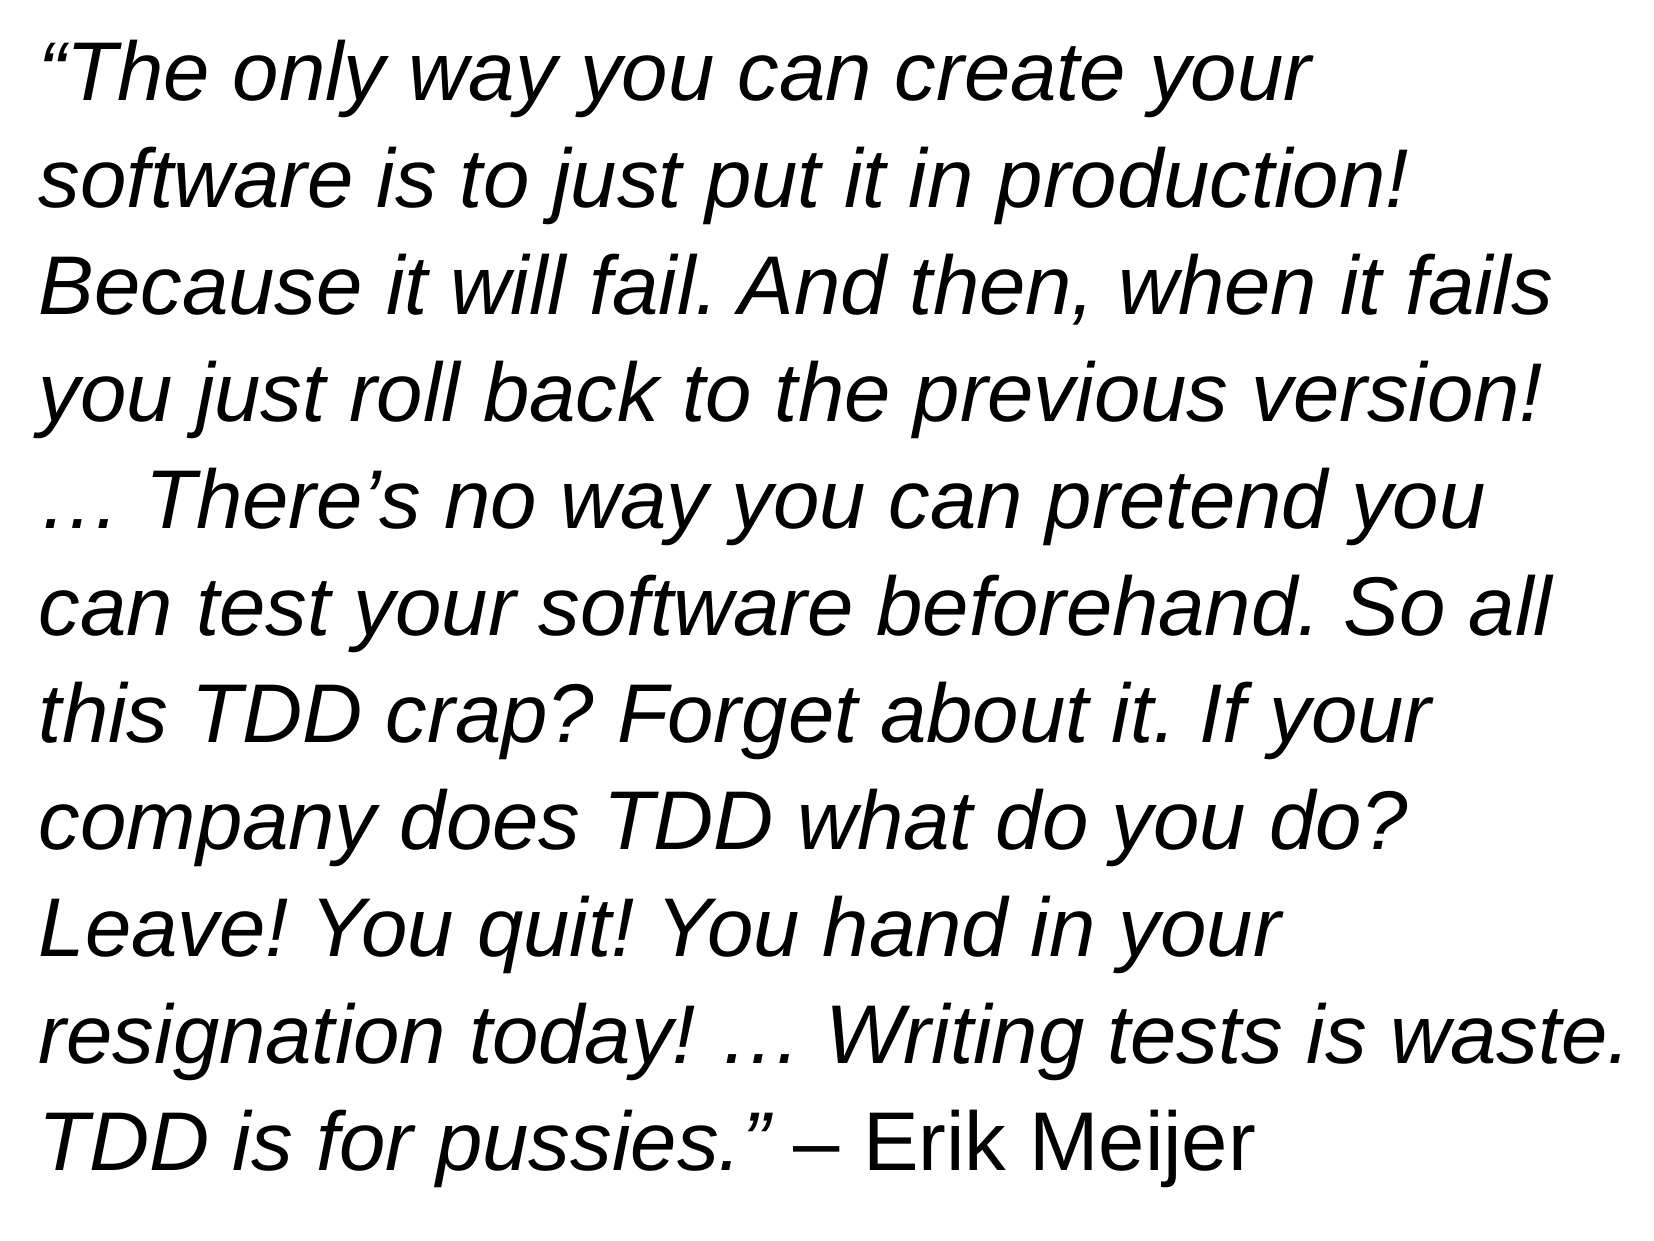

“The only way you can create your software is to just put it in production! Because it will fail. And then, when it fails you just roll back to the previous version! … There’s no way you can pretend you can test your software beforehand. So all this TDD crap? Forget about it. If your company does TDD what do you do? Leave! You quit! You hand in your resignation today! … Writing tests is waste. TDD is for pussies.” – Erik Meijer